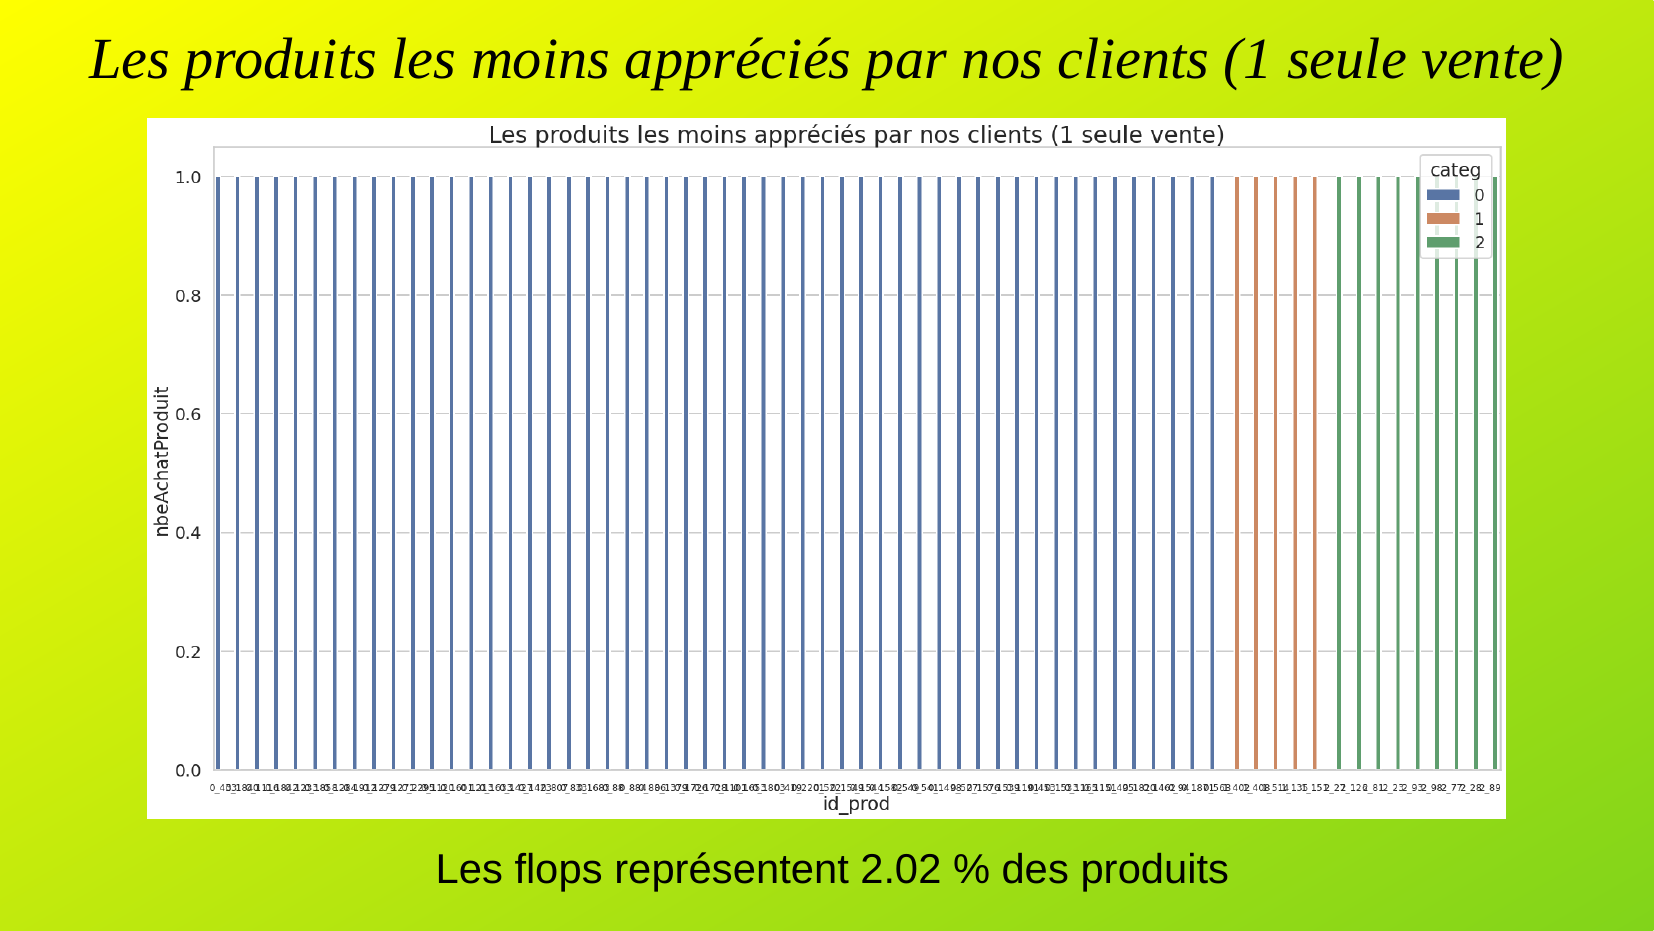

# Les produits les moins appréciés par nos clients (1 seule vente)
Les flops représentent 2.02 % des produits